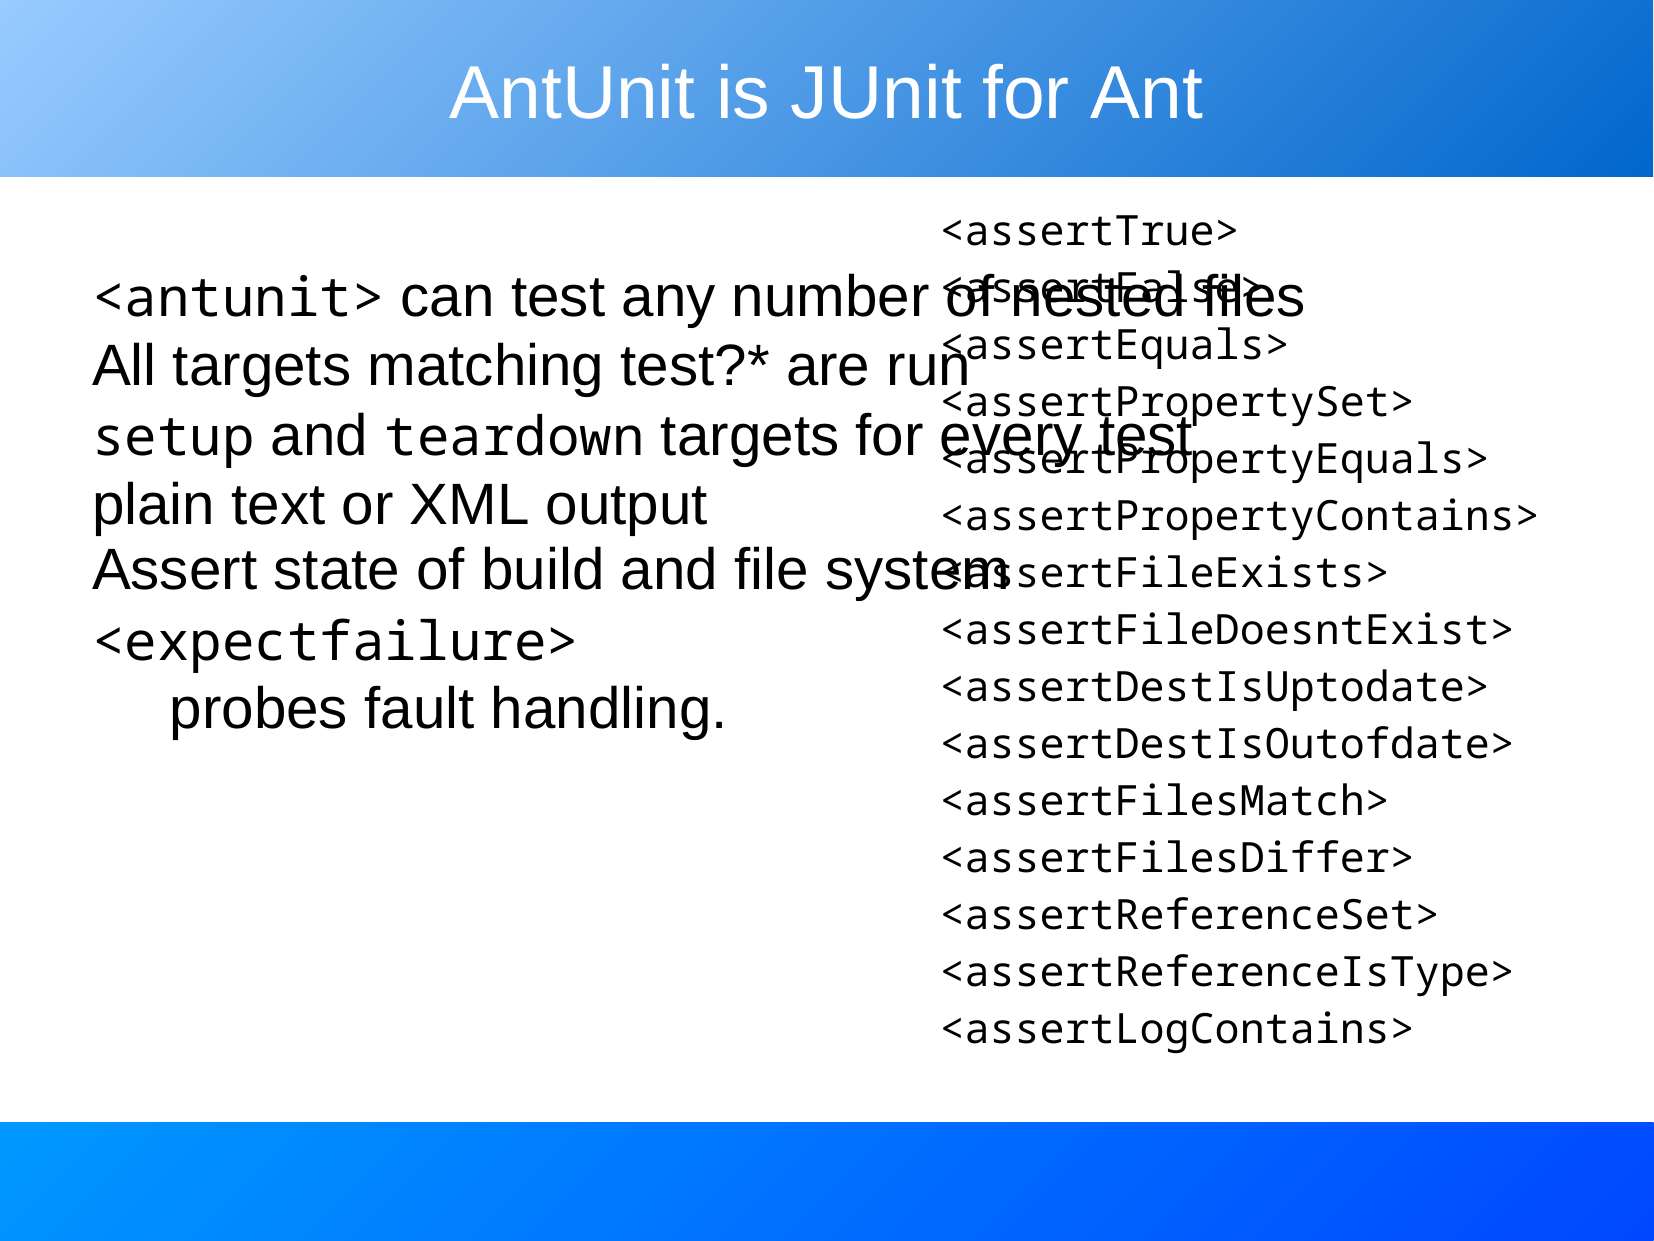

# AntUnit is JUnit for Ant
<assertTrue>
<assertFalse>
<assertEquals>
<assertPropertySet>
<assertPropertyEquals>
<assertPropertyContains>
<assertFileExists>
<assertFileDoesntExist>
<assertDestIsUptodate>
<assertDestIsOutofdate>
<assertFilesMatch>
<assertFilesDiffer>
<assertReferenceSet>
<assertReferenceIsType>
<assertLogContains>
<antunit> can test any number of nested files
All targets matching test?* are run
setup and teardown targets for every test
plain text or XML output
Assert state of build and file system
<expectfailure>
 probes fault handling.